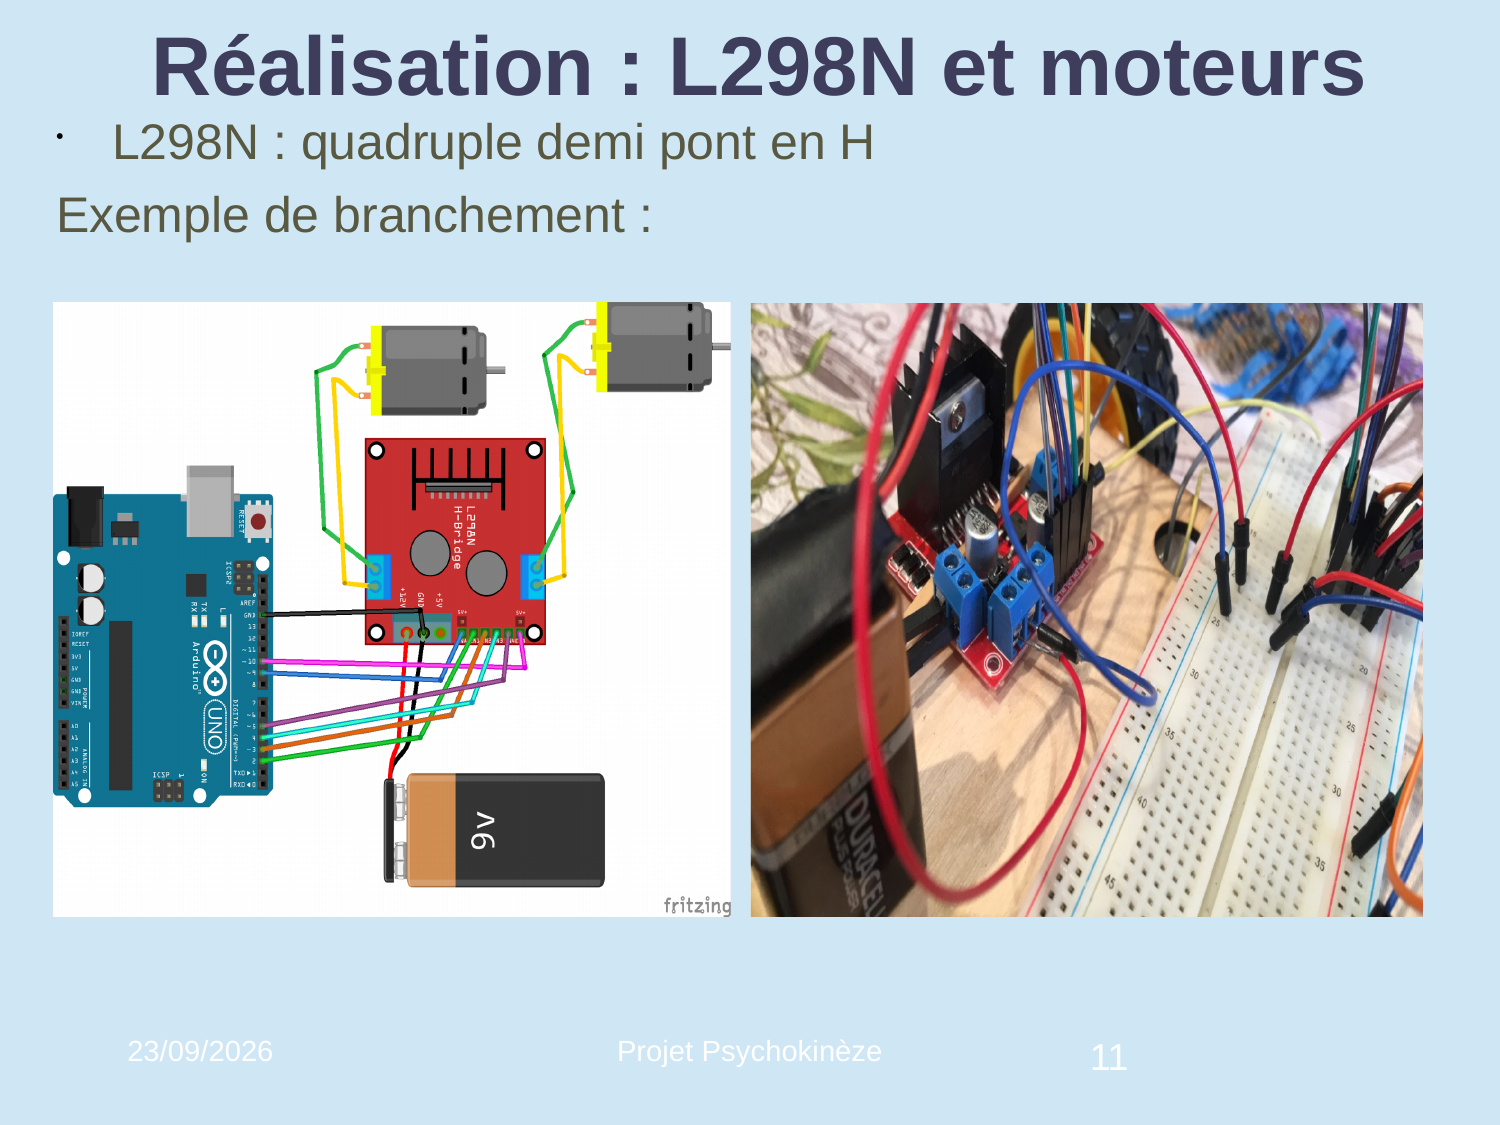

# Réalisation : L298N et moteurs
L298N : quadruple demi pont en H
Exemple de branchement :